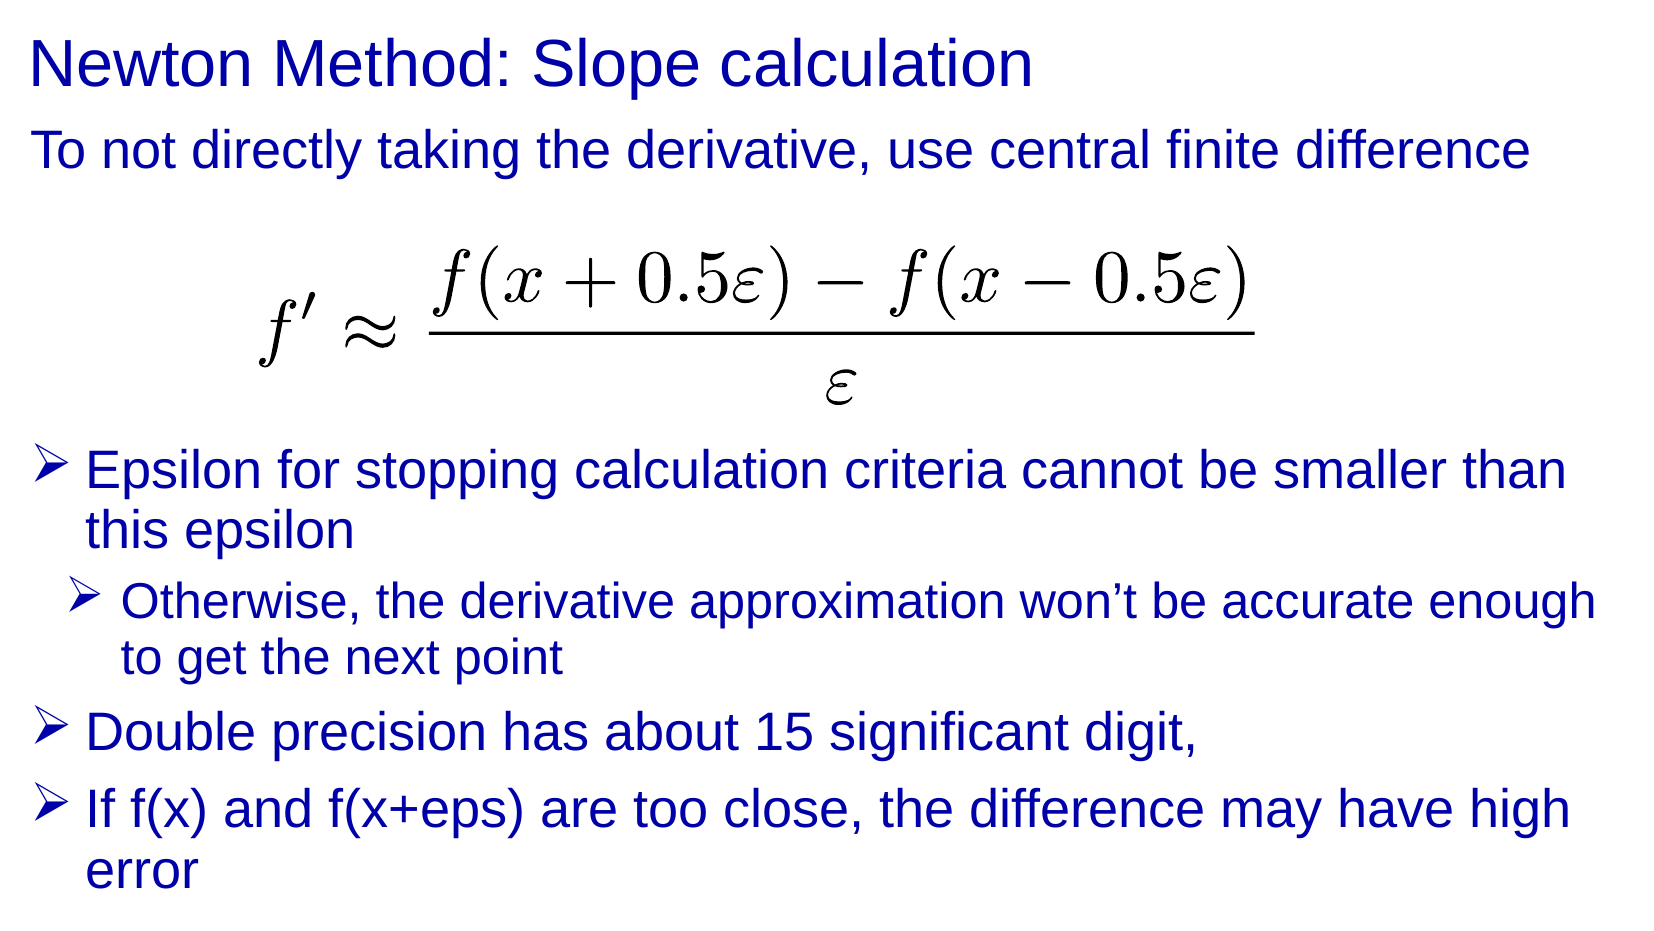

# Newton Method: Slope calculation
To not directly taking the derivative, use central finite difference
Epsilon for stopping calculation criteria cannot be smaller than this epsilon
Otherwise, the derivative approximation won’t be accurate enough to get the next point
Double precision has about 15 significant digit,
If f(x) and f(x+eps) are too close, the difference may have high error